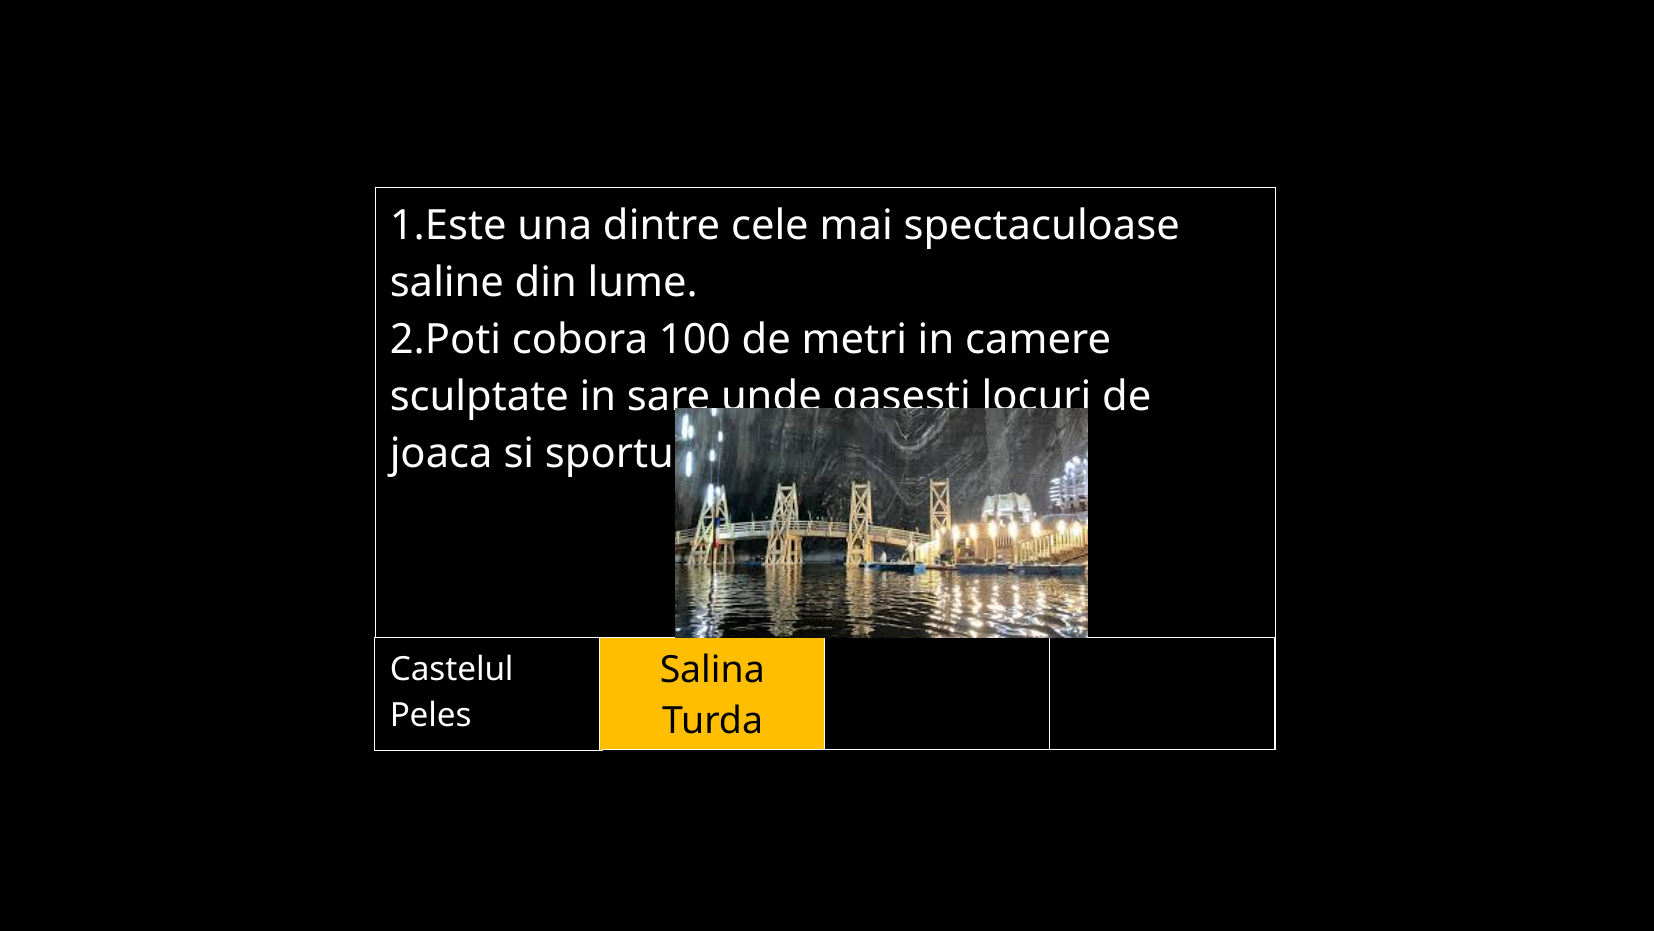

#
1.Este una dintre cele mai spectaculoase saline din lume.
2.Poti cobora 100 de metri in camere sculptate in sare unde gasesti locuri de joaca si sporturi
Lacul Balea
Delta Dunarii
Salina Turda
Castelul Peles